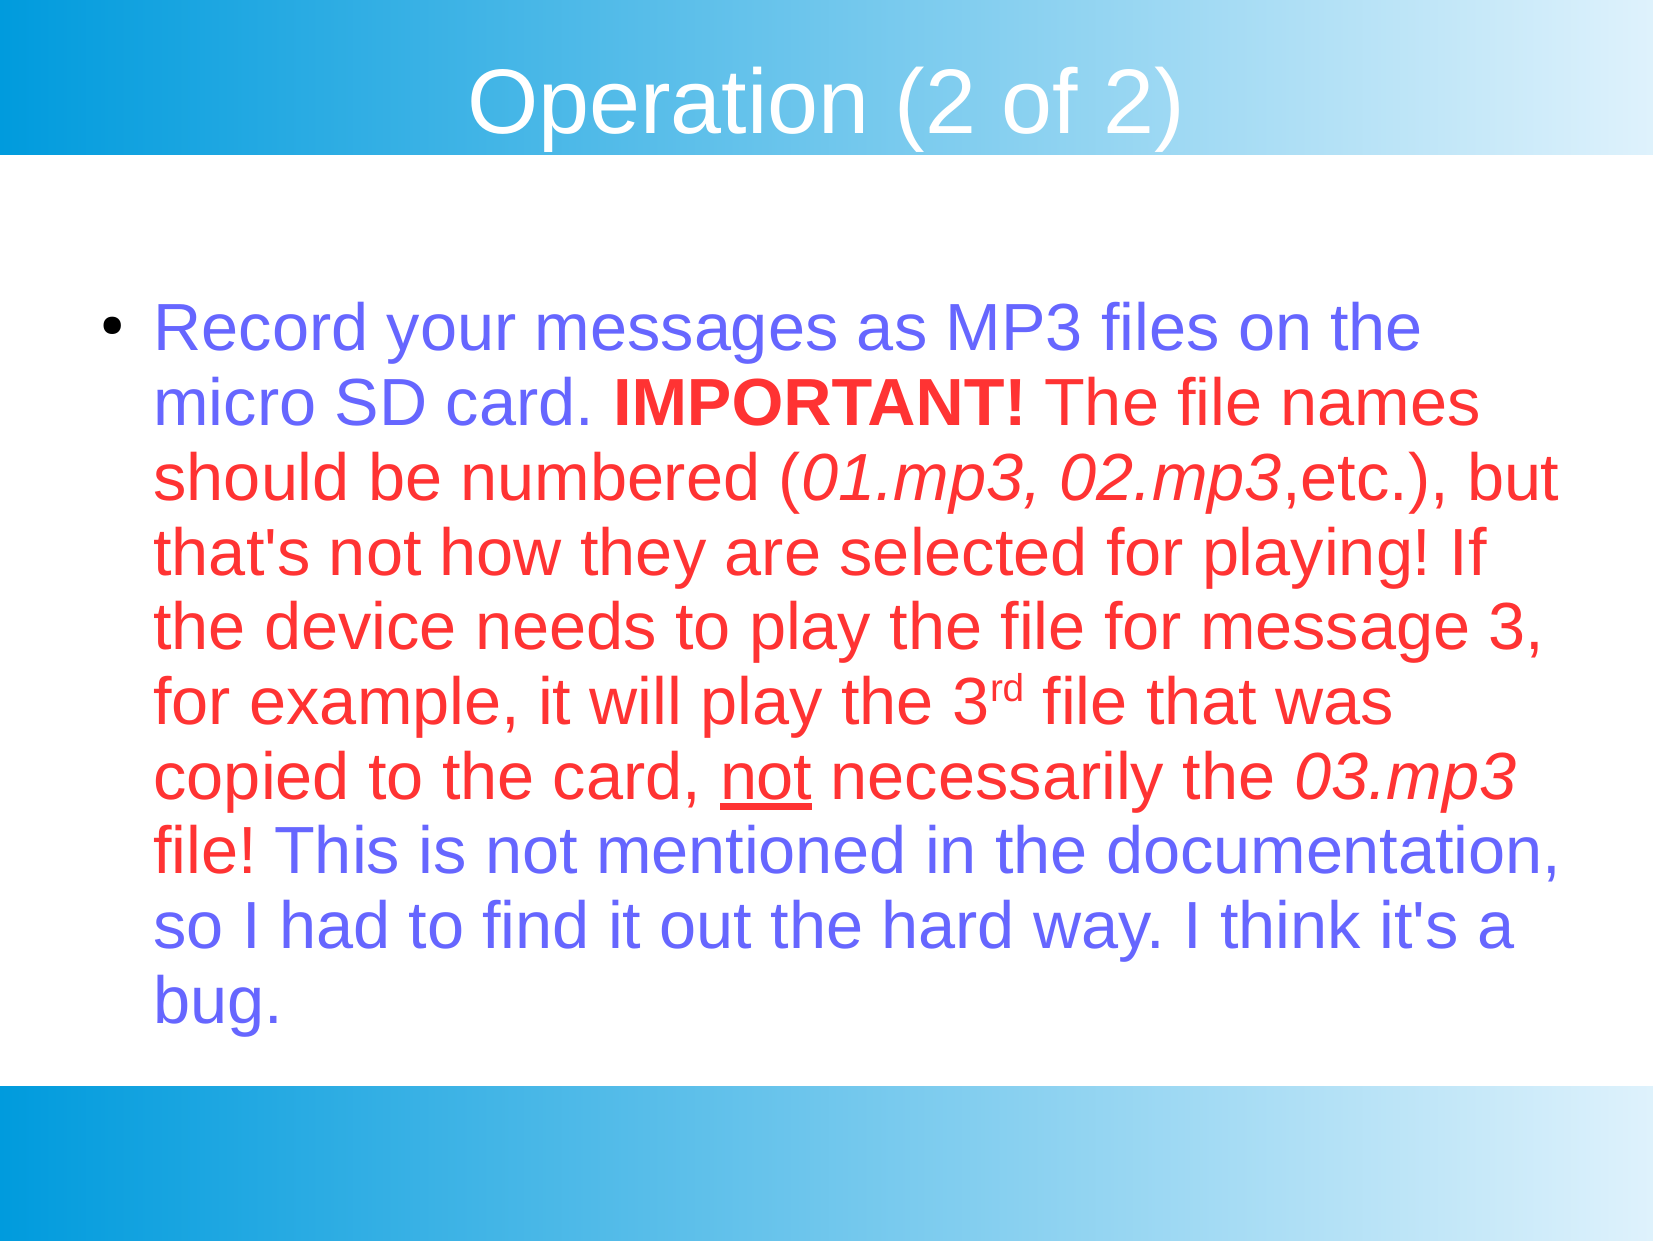

# Operation (2 of 2)
Record your messages as MP3 files on the micro SD card. IMPORTANT! The file names should be numbered (01.mp3, 02.mp3,etc.), but that's not how they are selected for playing! If the device needs to play the file for message 3, for example, it will play the 3rd file that was copied to the card, not necessarily the 03.mp3 file! This is not mentioned in the documentation, so I had to find it out the hard way. I think it's a bug.